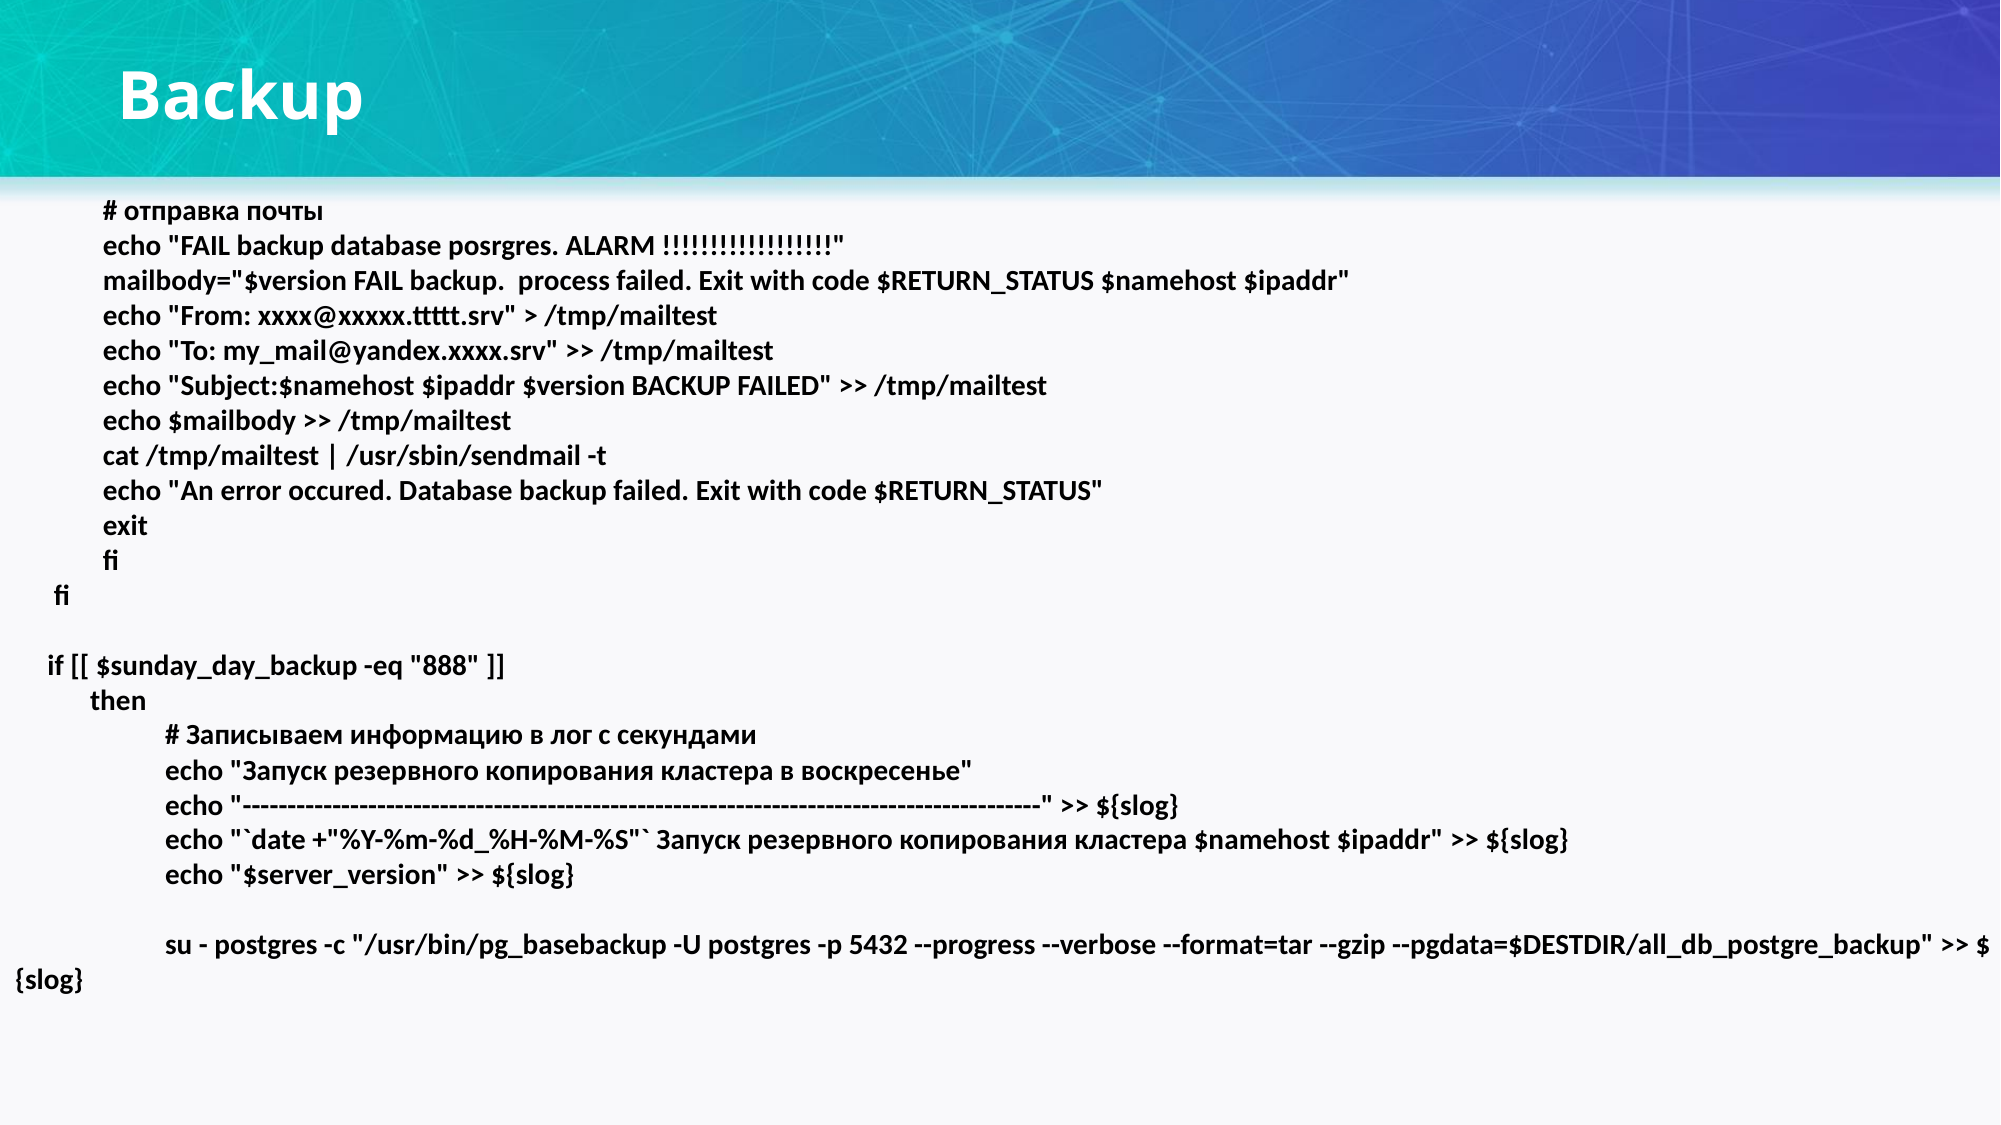

Backup
 	 # отправка почты
 	 echo "FAIL backup database posrgres. ALARM !!!!!!!!!!!!!!!!!!"
 	 mailbody="$version FAIL backup. process failed. Exit with code $RETURN_STATUS $namehost $ipaddr"
 	 echo "From: xxxx@xxxxx.ttttt.srv" > /tmp/mailtest
 	 echo "To: my_mail@yandex.xxxx.srv" >> /tmp/mailtest
 	 echo "Subject:$namehost $ipaddr $version BACKUP FAILED" >> /tmp/mailtest
 	 echo $mailbody >> /tmp/mailtest
 	 cat /tmp/mailtest | /usr/sbin/sendmail -t
 	 echo "An error occured. Database backup failed. Exit with code $RETURN_STATUS"
 	 exit
 	 fi
 fi
 if [[ $sunday_day_backup -eq "888" ]]
	then
 		# Записываем информацию в лог с секундами
 		echo "Запуск резервного копирования кластера в воскресенье"
 		echo "-----------------------------------------------------------------------------------------" >> ${slog}
 		echo "`date +"%Y-%m-%d_%H-%M-%S"` Запуск резервного копирования кластера $namehost $ipaddr" >> ${slog}
 		echo "$server_version" >> ${slog}
 		su - postgres -c "/usr/bin/pg_basebackup -U postgres -p 5432 --progress --verbose --format=tar --gzip --pgdata=$DESTDIR/all_db_postgre_backup" >> ${slog}